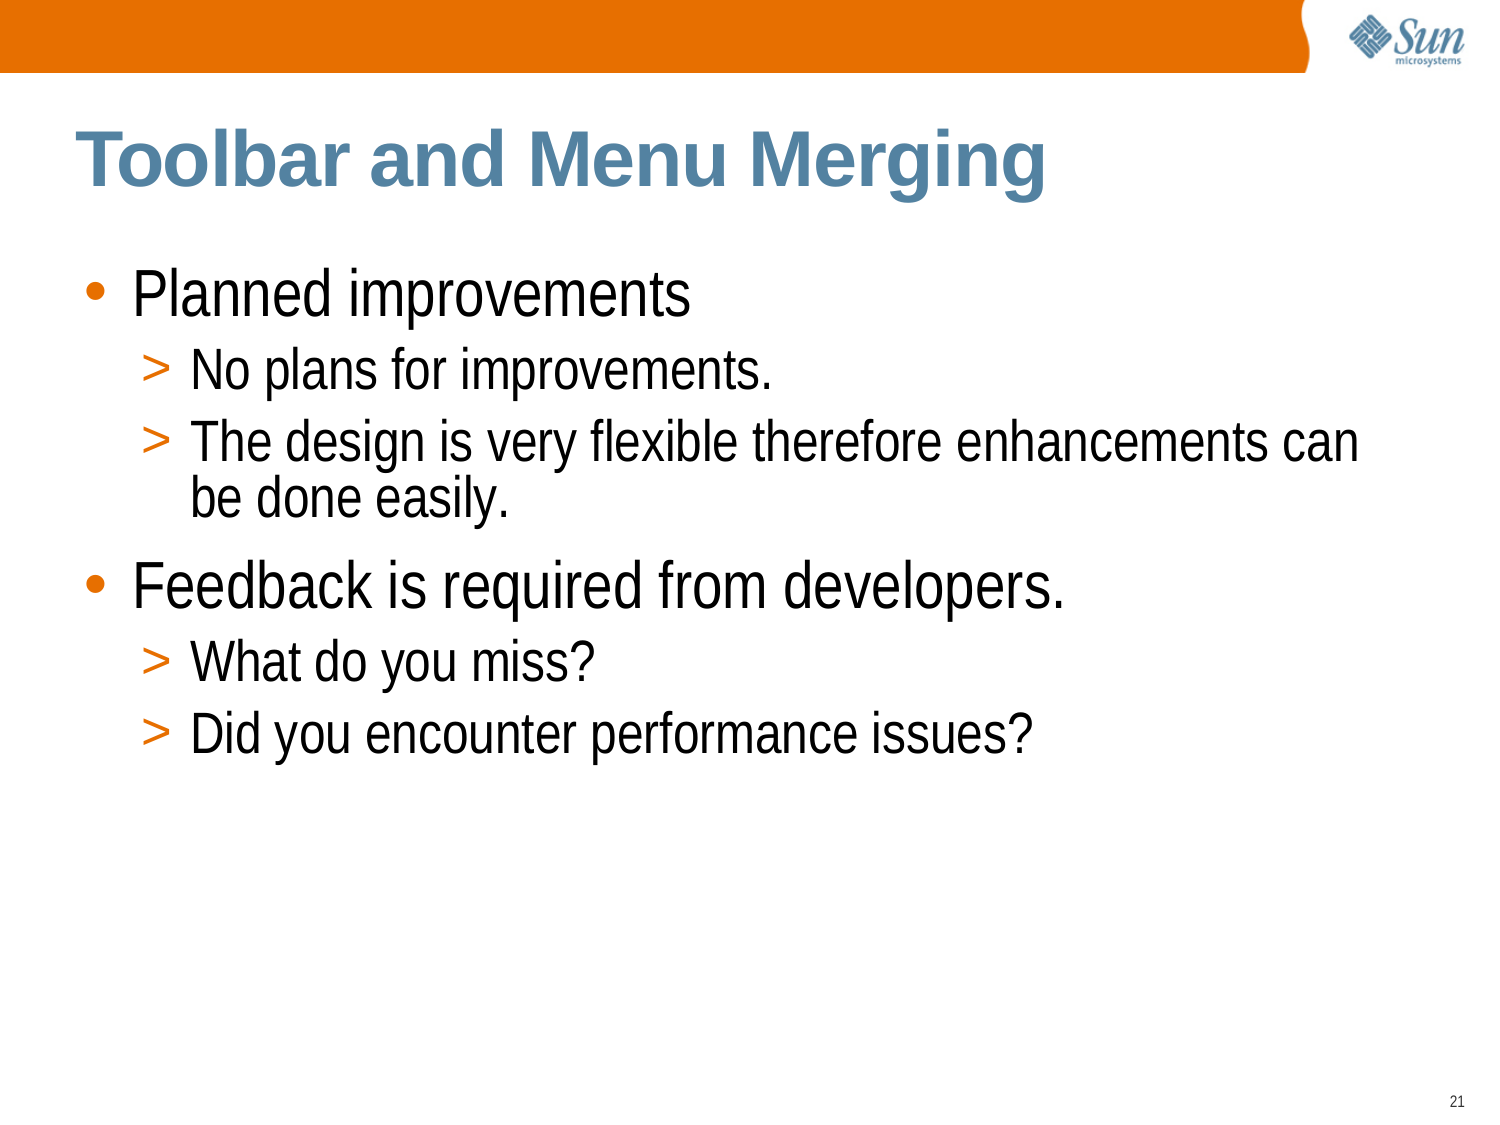

# Toolbar and Menu Merging
Planned improvements
No plans for improvements.
The design is very flexible therefore enhancements can be done easily.
Feedback is required from developers.
What do you miss?
Did you encounter performance issues?